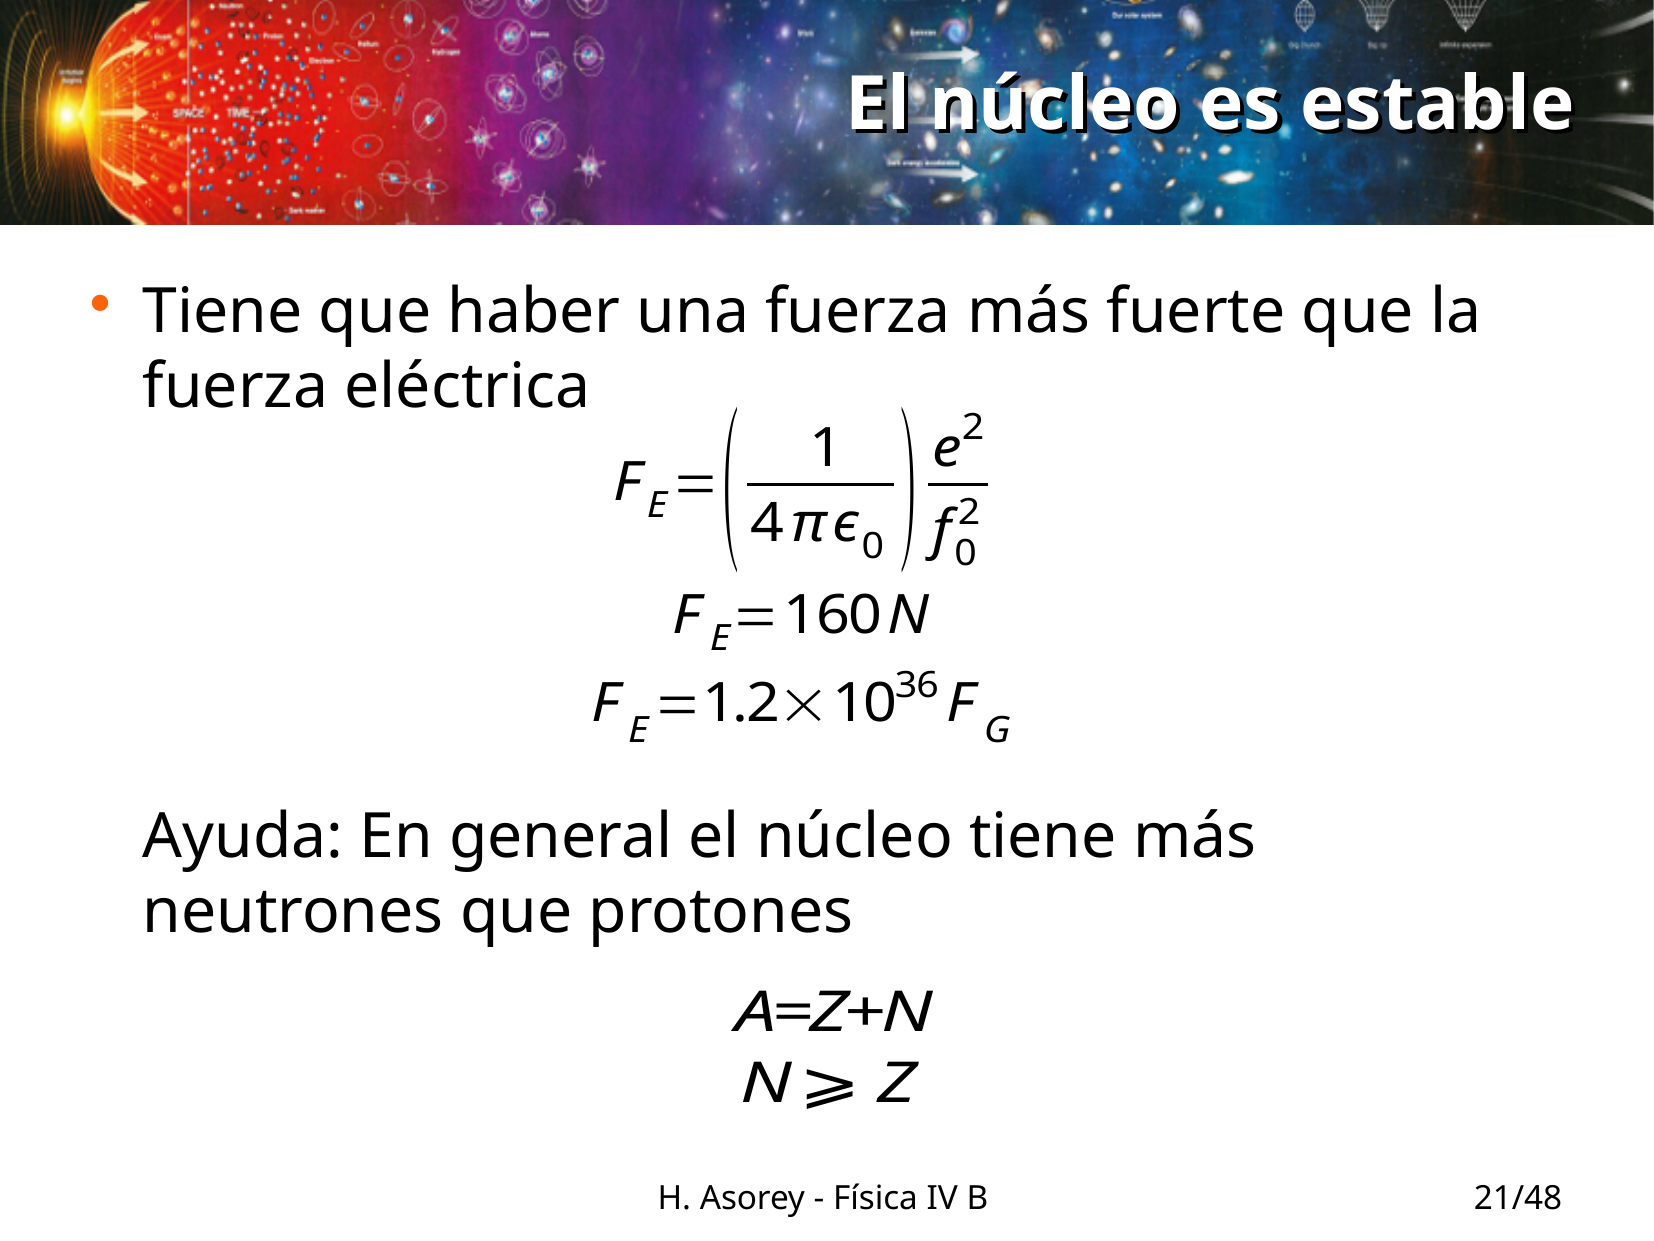

# El núcleo es estable
Tiene que haber una fuerza más fuerte que la fuerza eléctrica
Ayuda: En general el núcleo tiene más neutrones que protones
H. Asorey - Física IV B
21